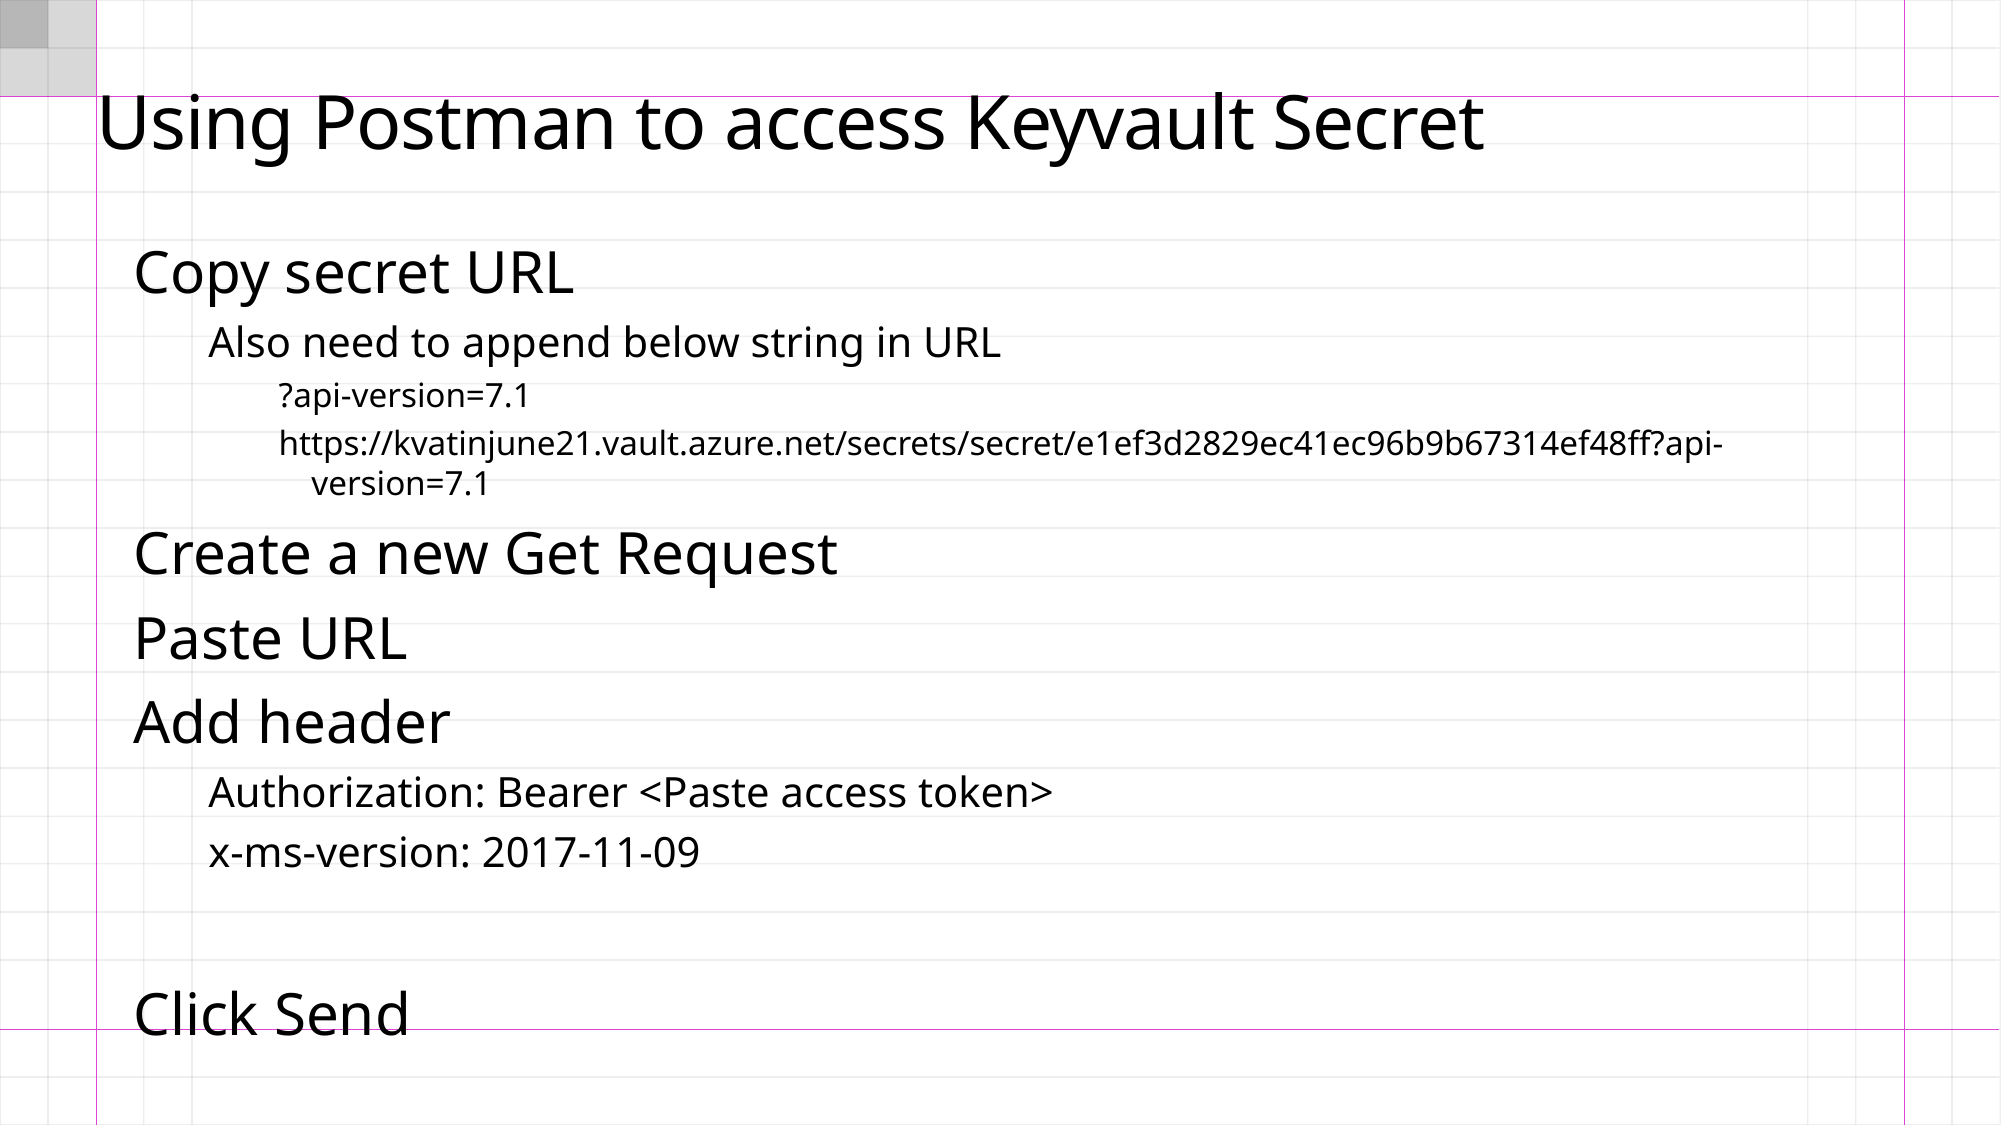

# Using Postman to access Keyvault Secret
Copy secret URL
Also need to append below string in URL
?api-version=7.1
https://kvatinjune21.vault.azure.net/secrets/secret/e1ef3d2829ec41ec96b9b67314ef48ff?api-version=7.1
Create a new Get Request
Paste URL
Add header
Authorization: Bearer <Paste access token>
x-ms-version: 2017-11-09
Click Send